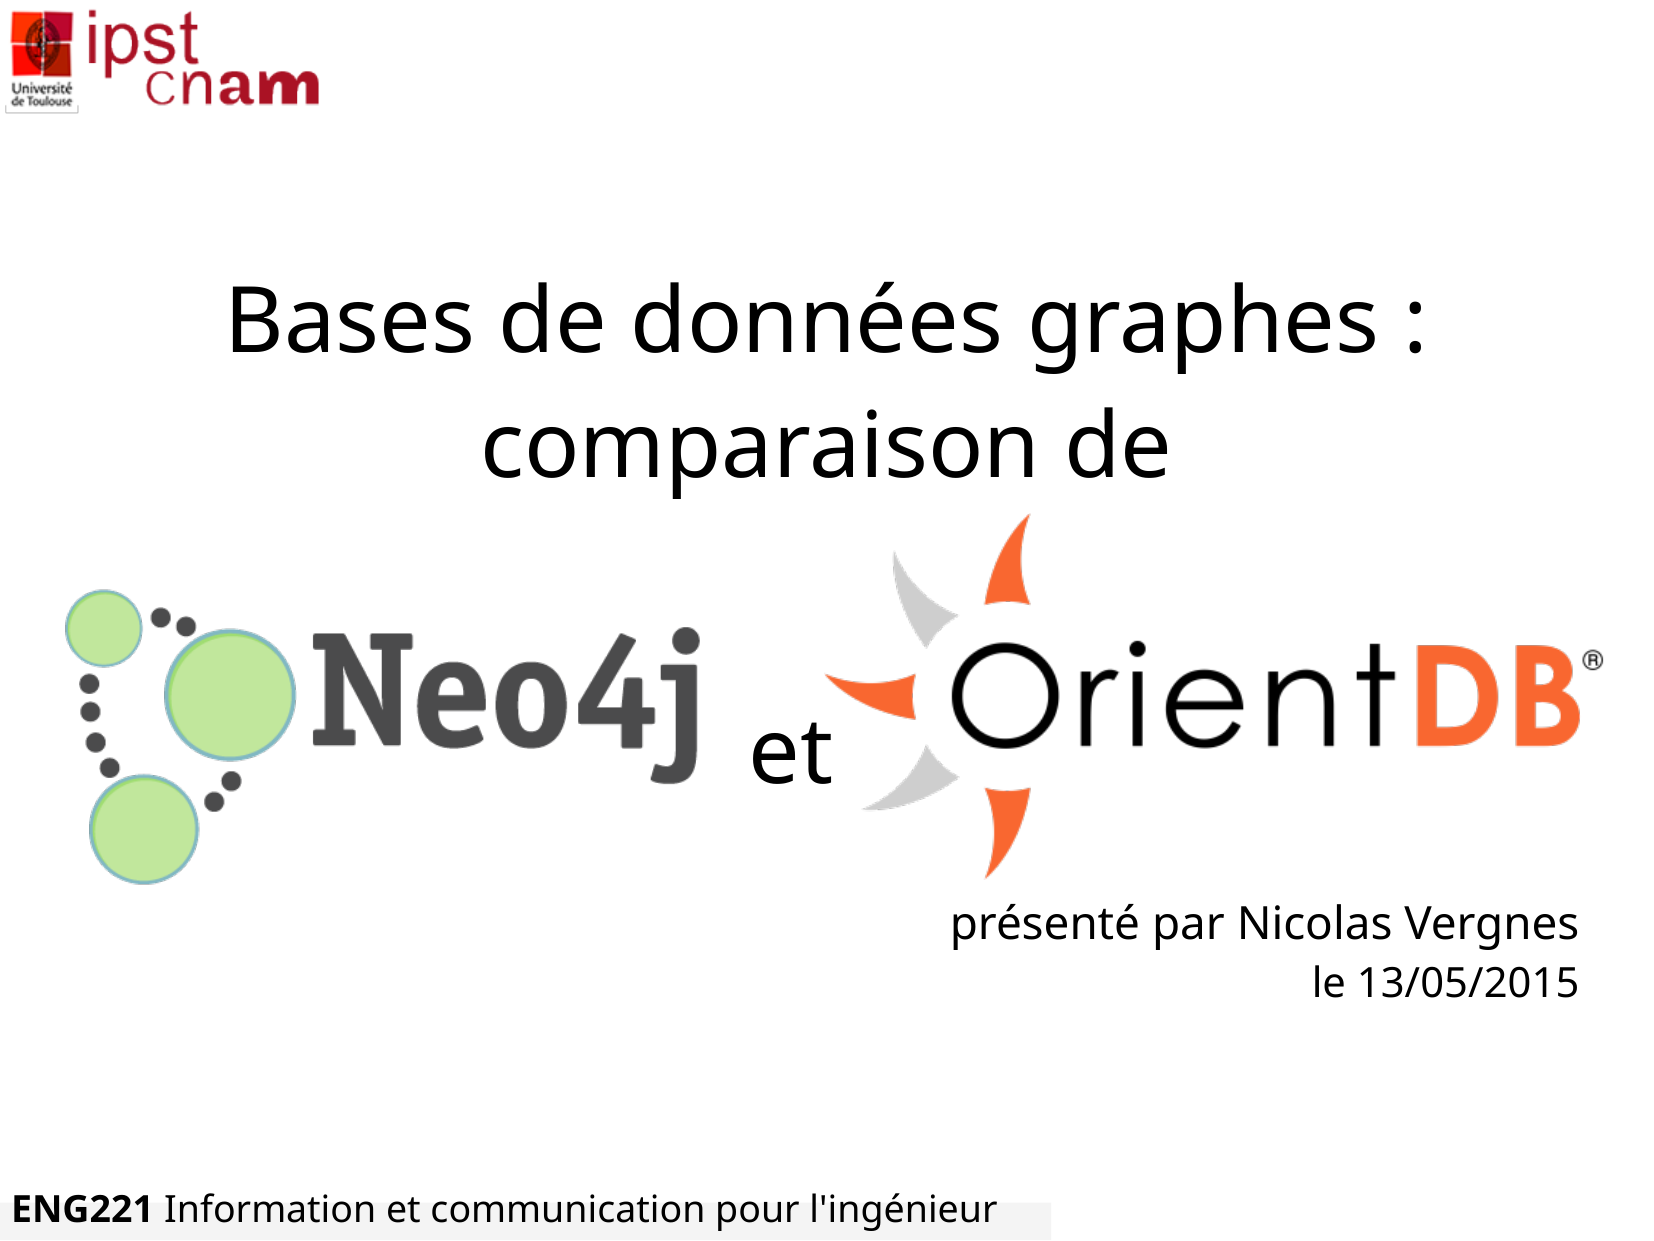

# Bases de données graphes : comparaison de et
présenté par Nicolas Vergnes
le 13/05/2015
ENG221 Information et communication pour l'ingénieur